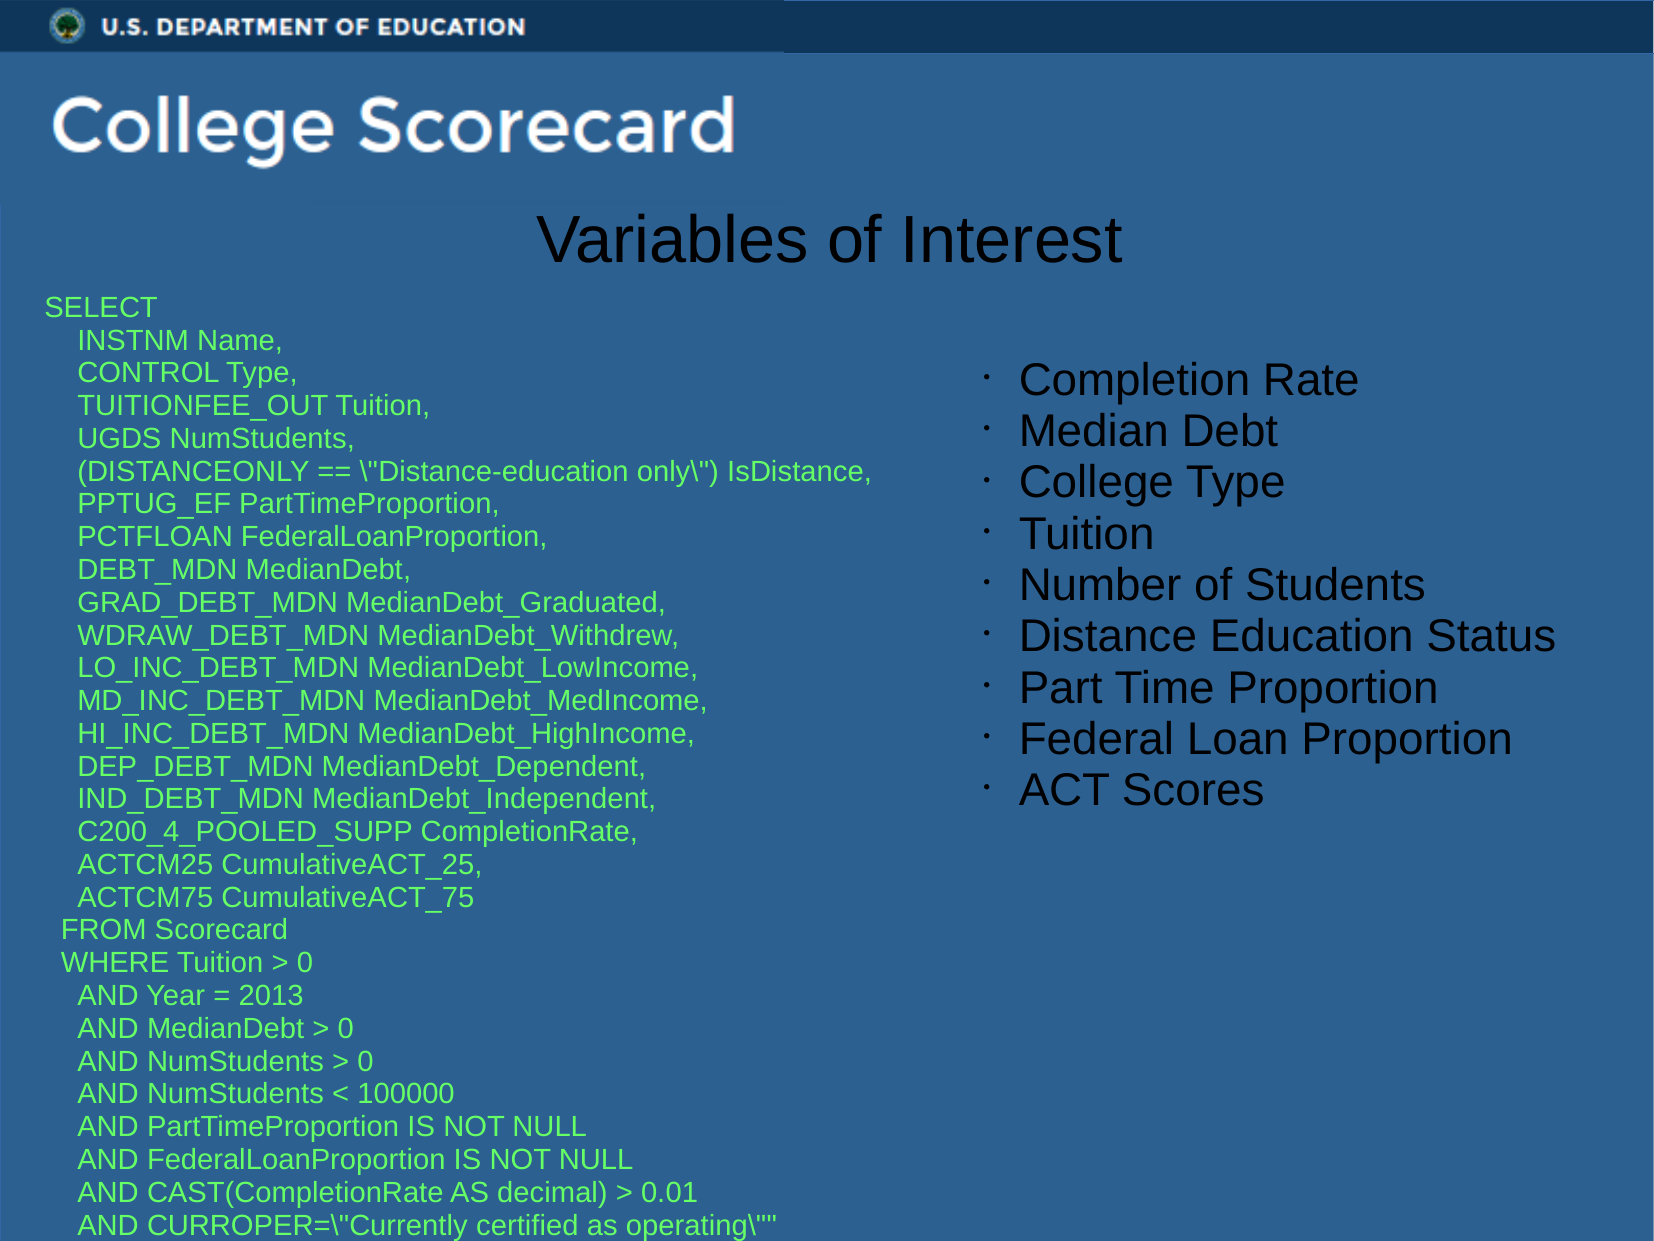

Variables of Interest
SELECT
 INSTNM Name,
 CONTROL Type,
 TUITIONFEE_OUT Tuition,
 UGDS NumStudents,
 (DISTANCEONLY == \"Distance-education only\") IsDistance,
 PPTUG_EF PartTimeProportion,
 PCTFLOAN FederalLoanProportion,
 DEBT_MDN MedianDebt,
 GRAD_DEBT_MDN MedianDebt_Graduated,
 WDRAW_DEBT_MDN MedianDebt_Withdrew,
 LO_INC_DEBT_MDN MedianDebt_LowIncome,
 MD_INC_DEBT_MDN MedianDebt_MedIncome,
 HI_INC_DEBT_MDN MedianDebt_HighIncome,
 DEP_DEBT_MDN MedianDebt_Dependent,
 IND_DEBT_MDN MedianDebt_Independent,
 C200_4_POOLED_SUPP CompletionRate,
 ACTCM25 CumulativeACT_25,
 ACTCM75 CumulativeACT_75
 FROM Scorecard
 WHERE Tuition > 0
 AND Year = 2013
 AND MedianDebt > 0
 AND NumStudents > 0
 AND NumStudents < 100000
 AND PartTimeProportion IS NOT NULL
 AND FederalLoanProportion IS NOT NULL
 AND CAST(CompletionRate AS decimal) > 0.01
 AND CURROPER=\"Currently certified as operating\""
Completion Rate
Median Debt
College Type
Tuition
Number of Students
Distance Education Status
Part Time Proportion
Federal Loan Proportion
ACT Scores